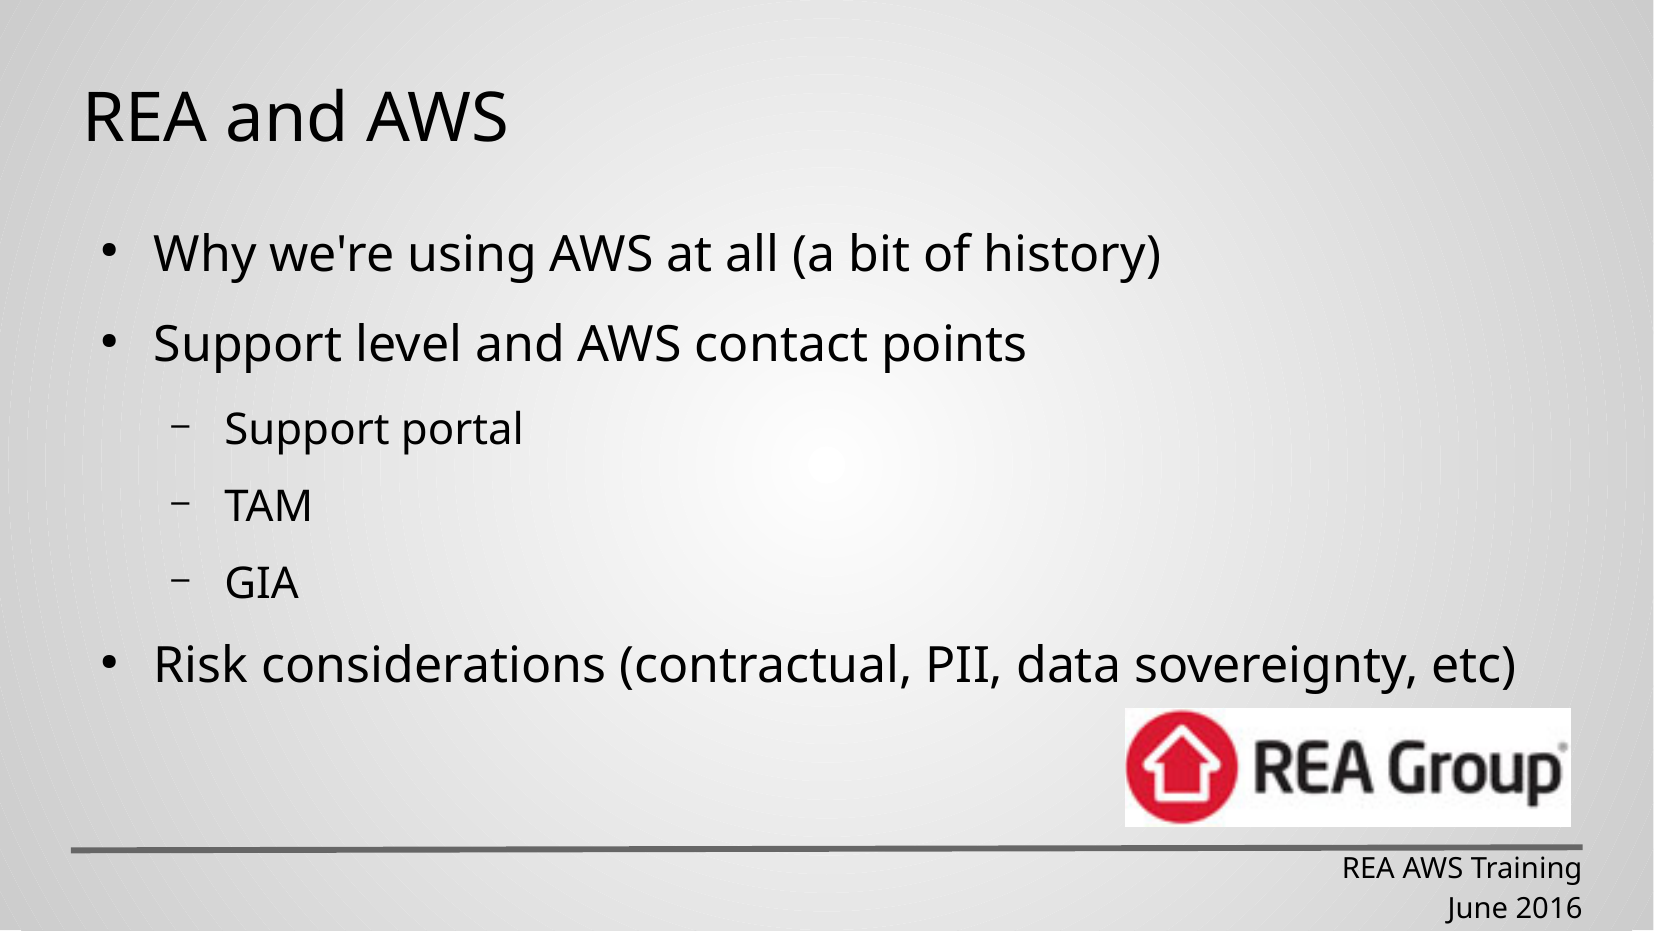

# REA and AWS
Why we're using AWS at all (a bit of history)
Support level and AWS contact points
Support portal
TAM
GIA
Risk considerations (contractual, PII, data sovereignty, etc)
REA AWS Training